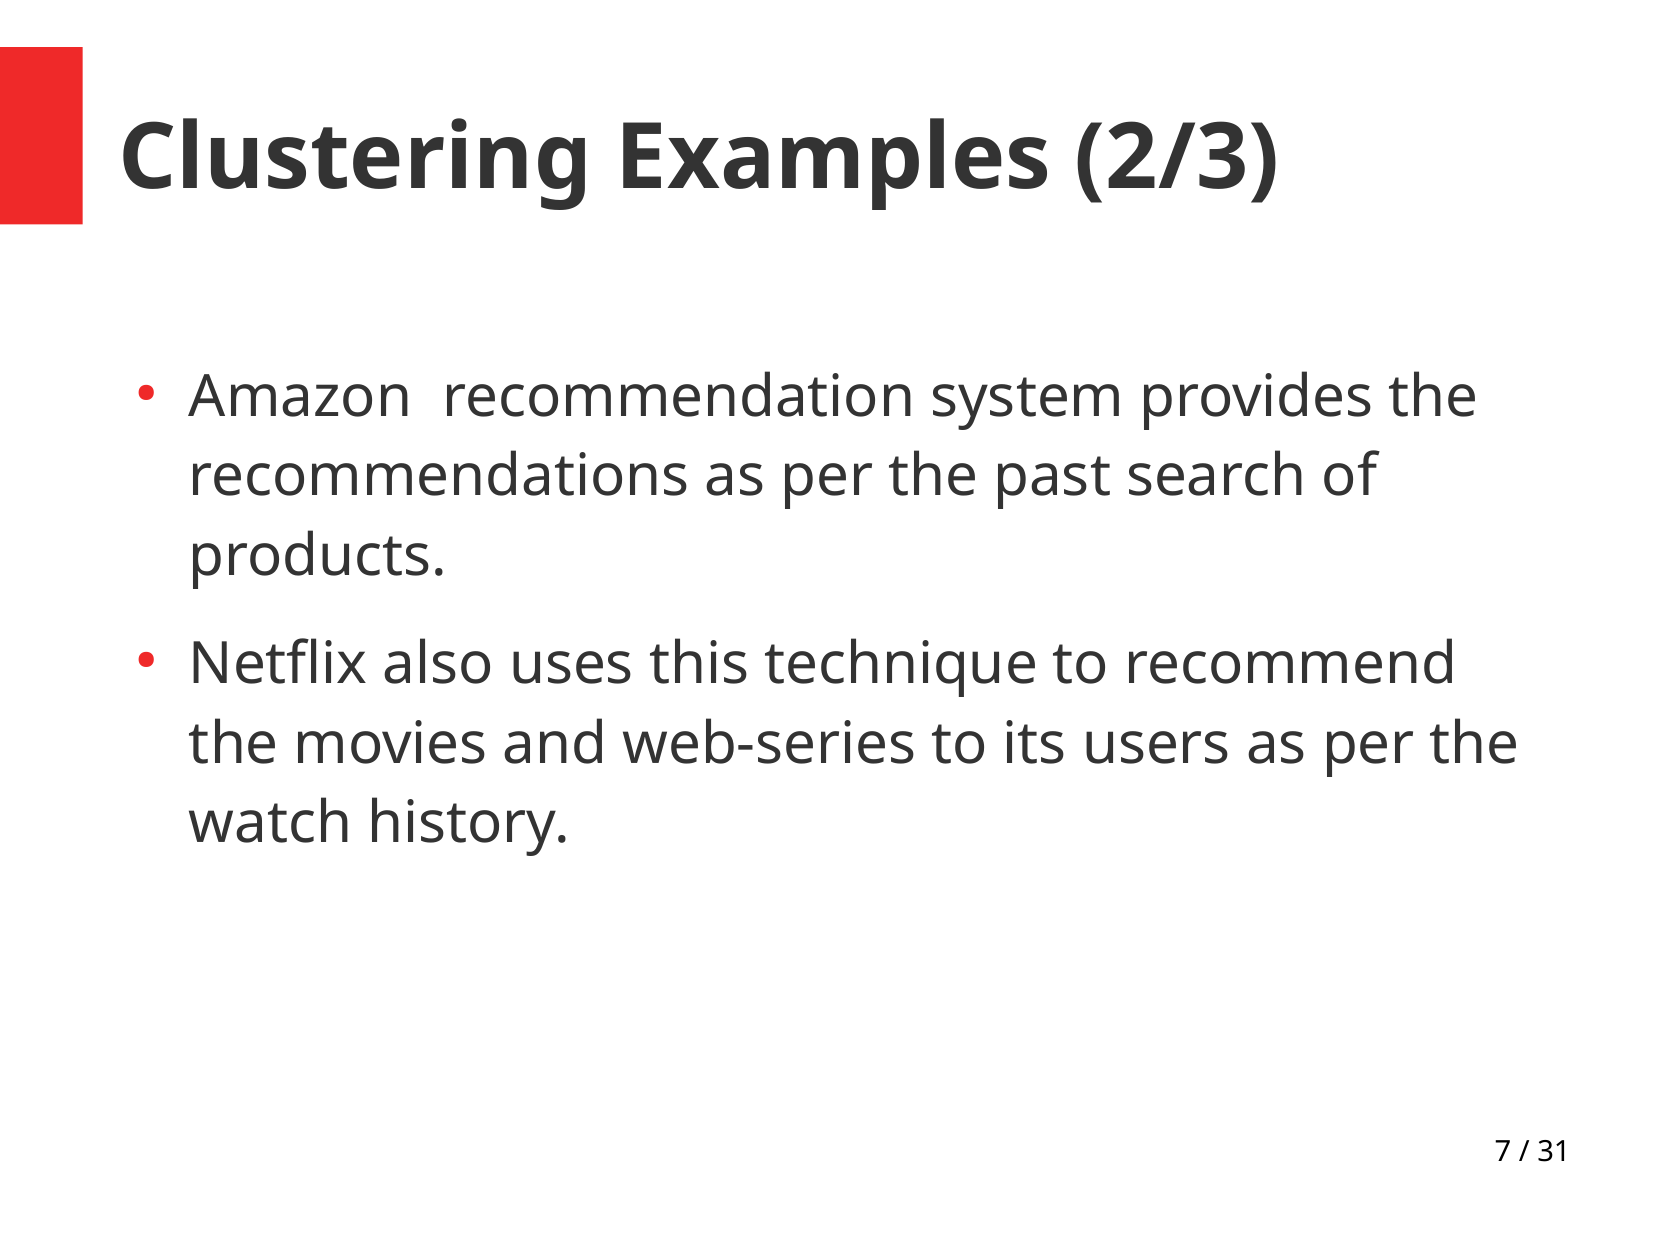

# Clustering Examples (2/3)
Amazon recommendation system provides the recommendations as per the past search of products.
Netflix also uses this technique to recommend the movies and web-series to its users as per the watch history.
7